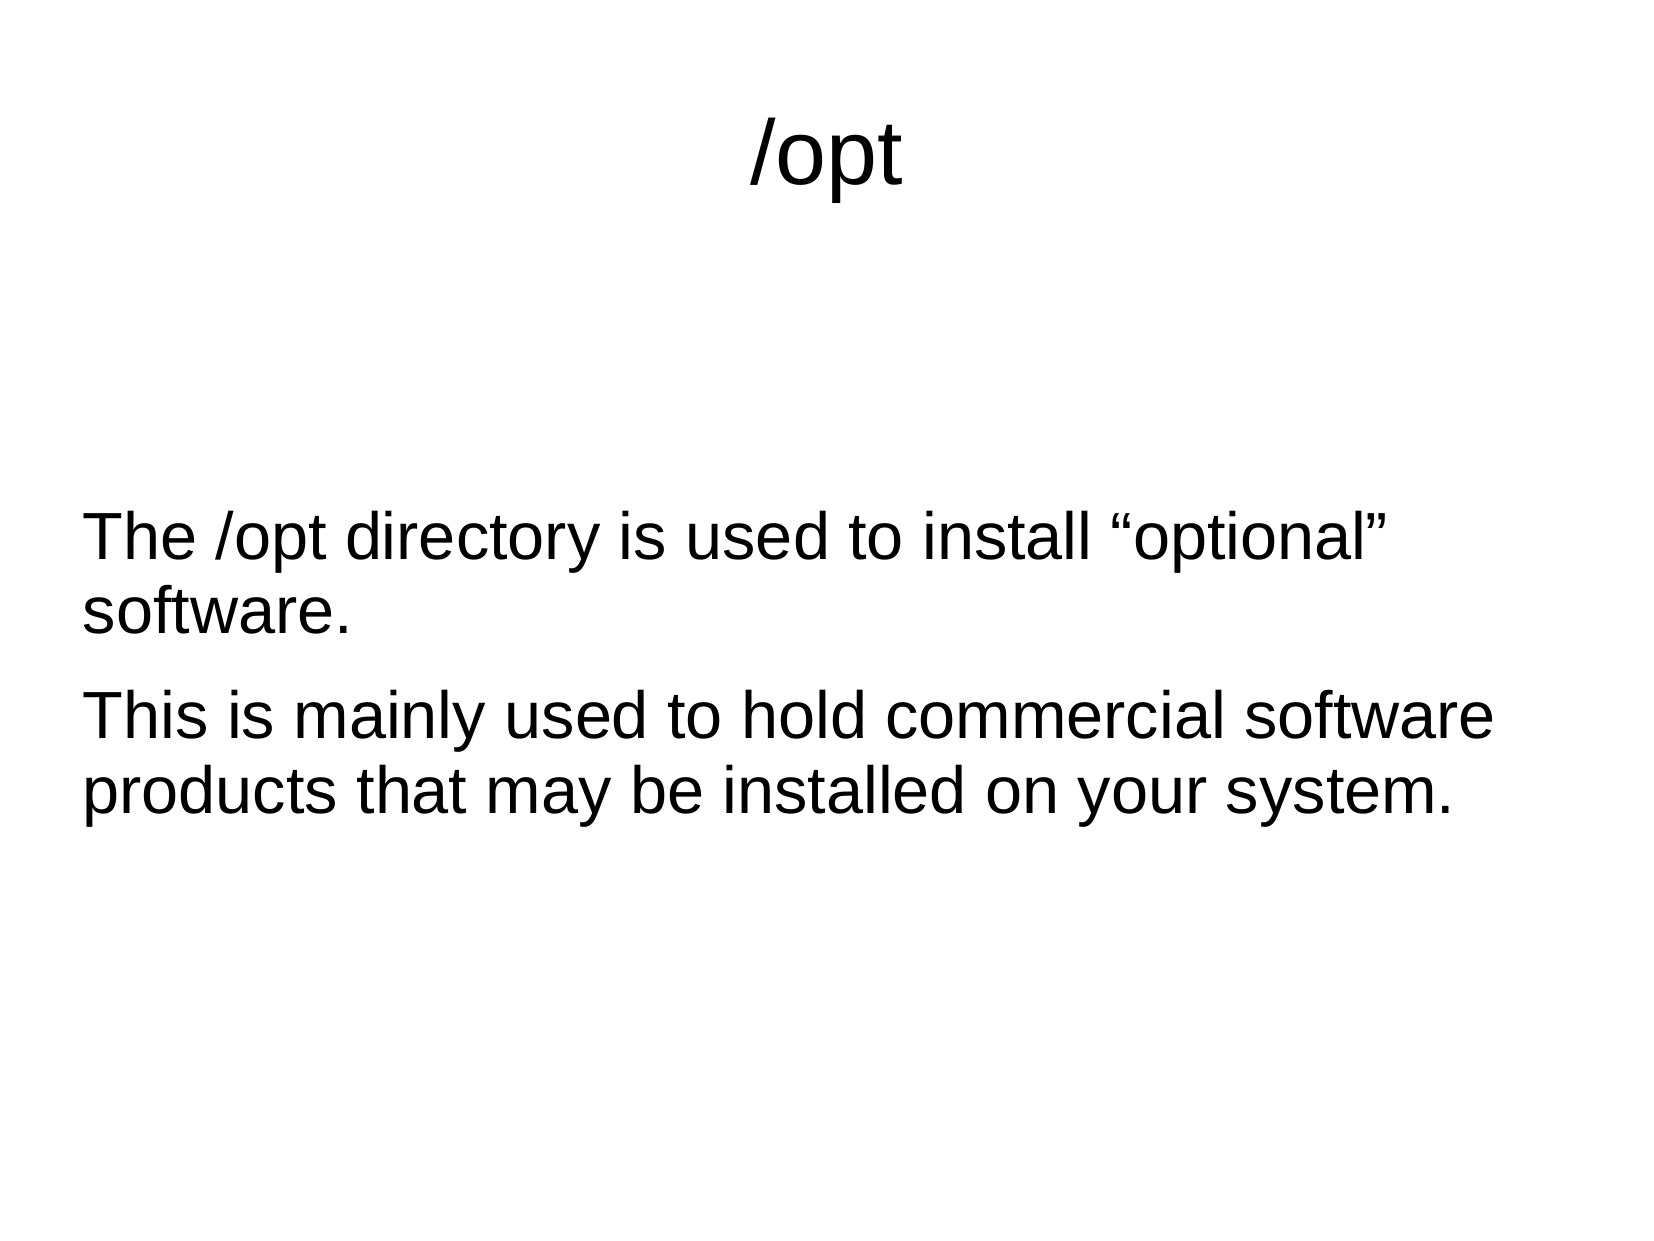

# /opt
The /opt directory is used to install “optional” software.
This is mainly used to hold commercial software products that may be installed on your system.